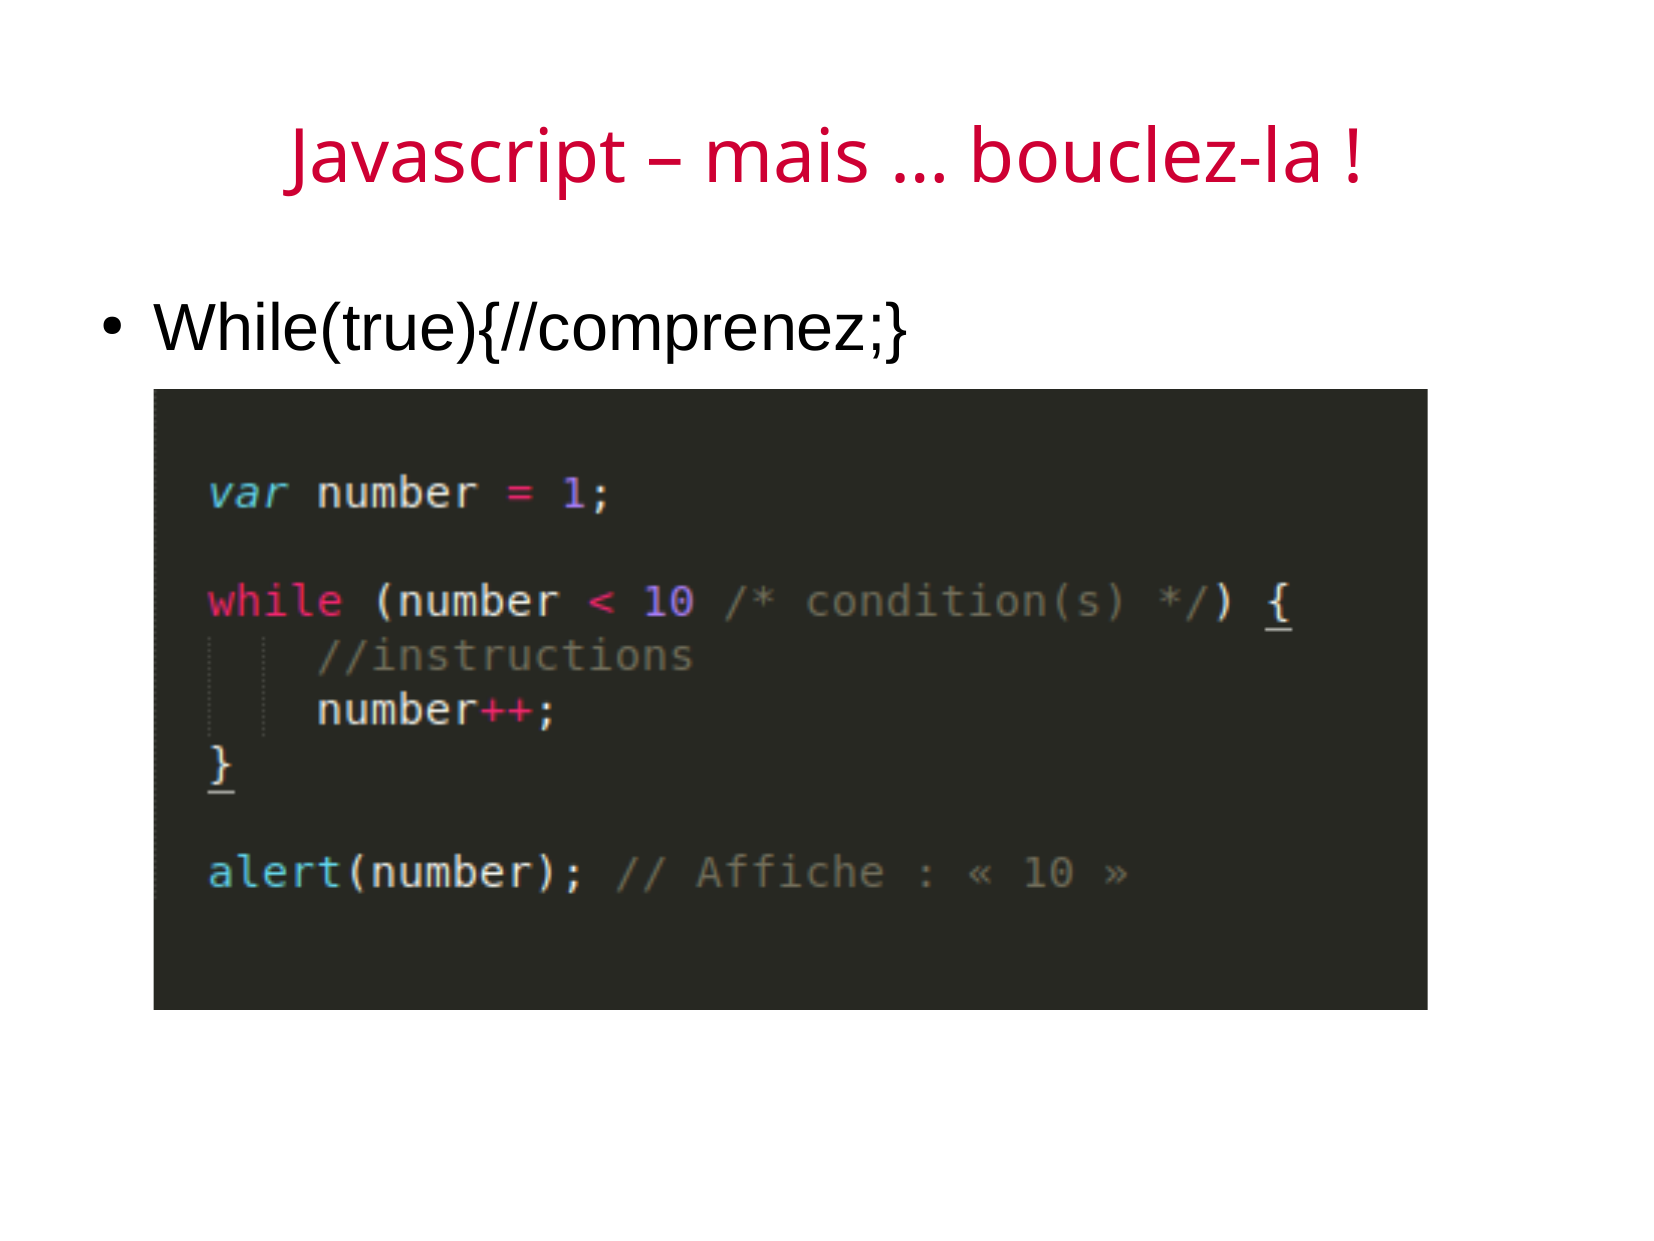

Javascript – mais … bouclez-la !
# While(true){//comprenez;}